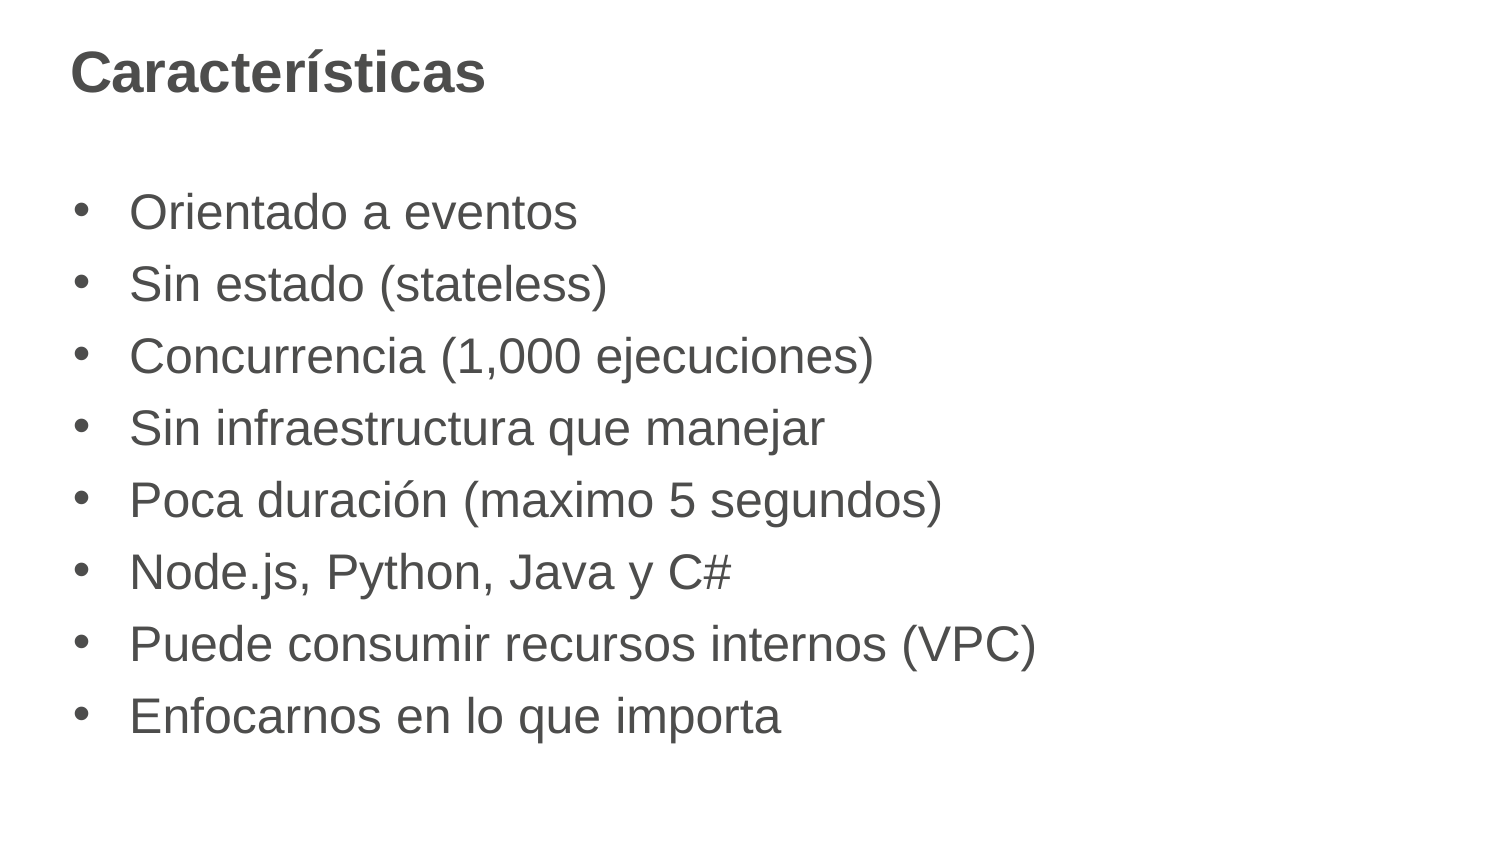

# Características
Orientado a eventos
Sin estado (stateless)
Concurrencia (1,000 ejecuciones)
Sin infraestructura que manejar
Poca duración (maximo 5 segundos)
Node.js, Python, Java y C#
Puede consumir recursos internos (VPC)
Enfocarnos en lo que importa